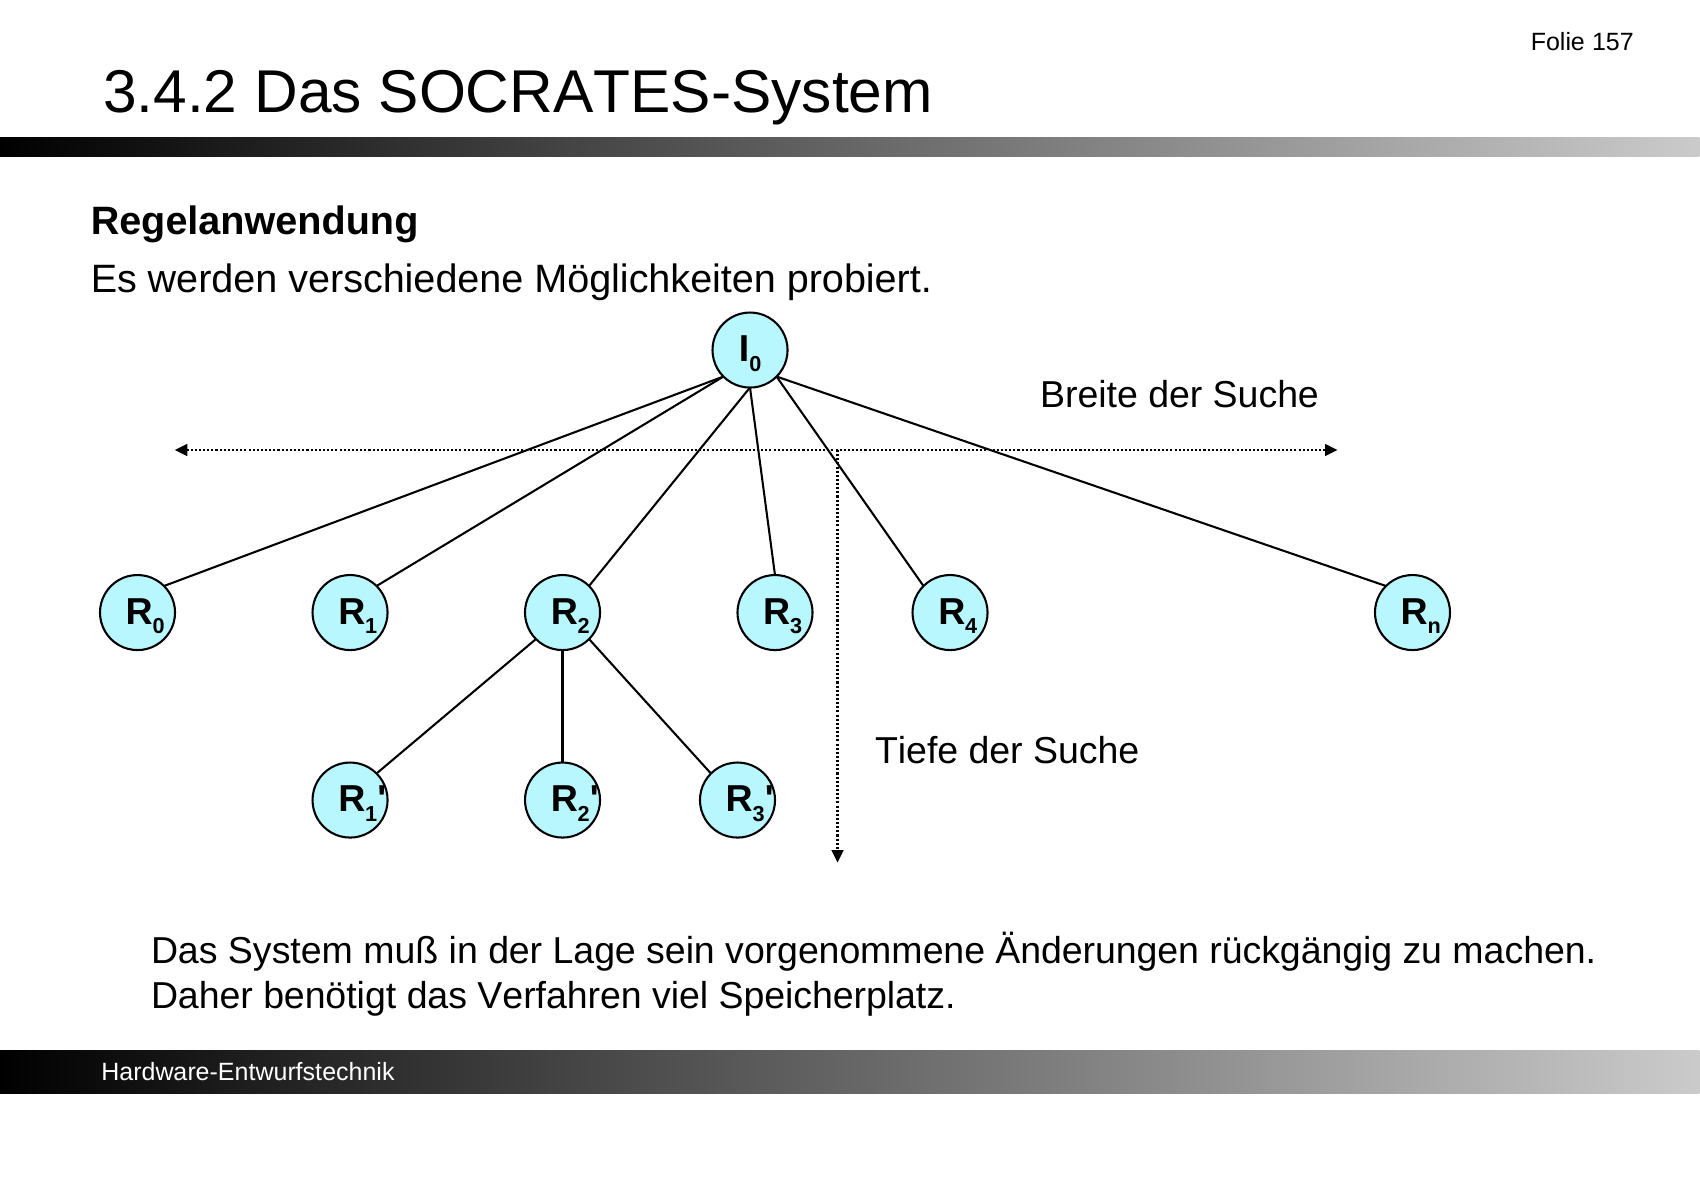

# 3.4.2 Das SOCRATES-System
Regelanwendung
Es werden verschiedene Möglichkeiten probiert.
I0
Breite der Suche
R0
R1
R2
R3
R4
Rn
Tiefe der Suche
R1'
R2'
R3'
Das System muß in der Lage sein vorgenommene Änderungen rückgängig zu machen.
Daher benötigt das Verfahren viel Speicherplatz.